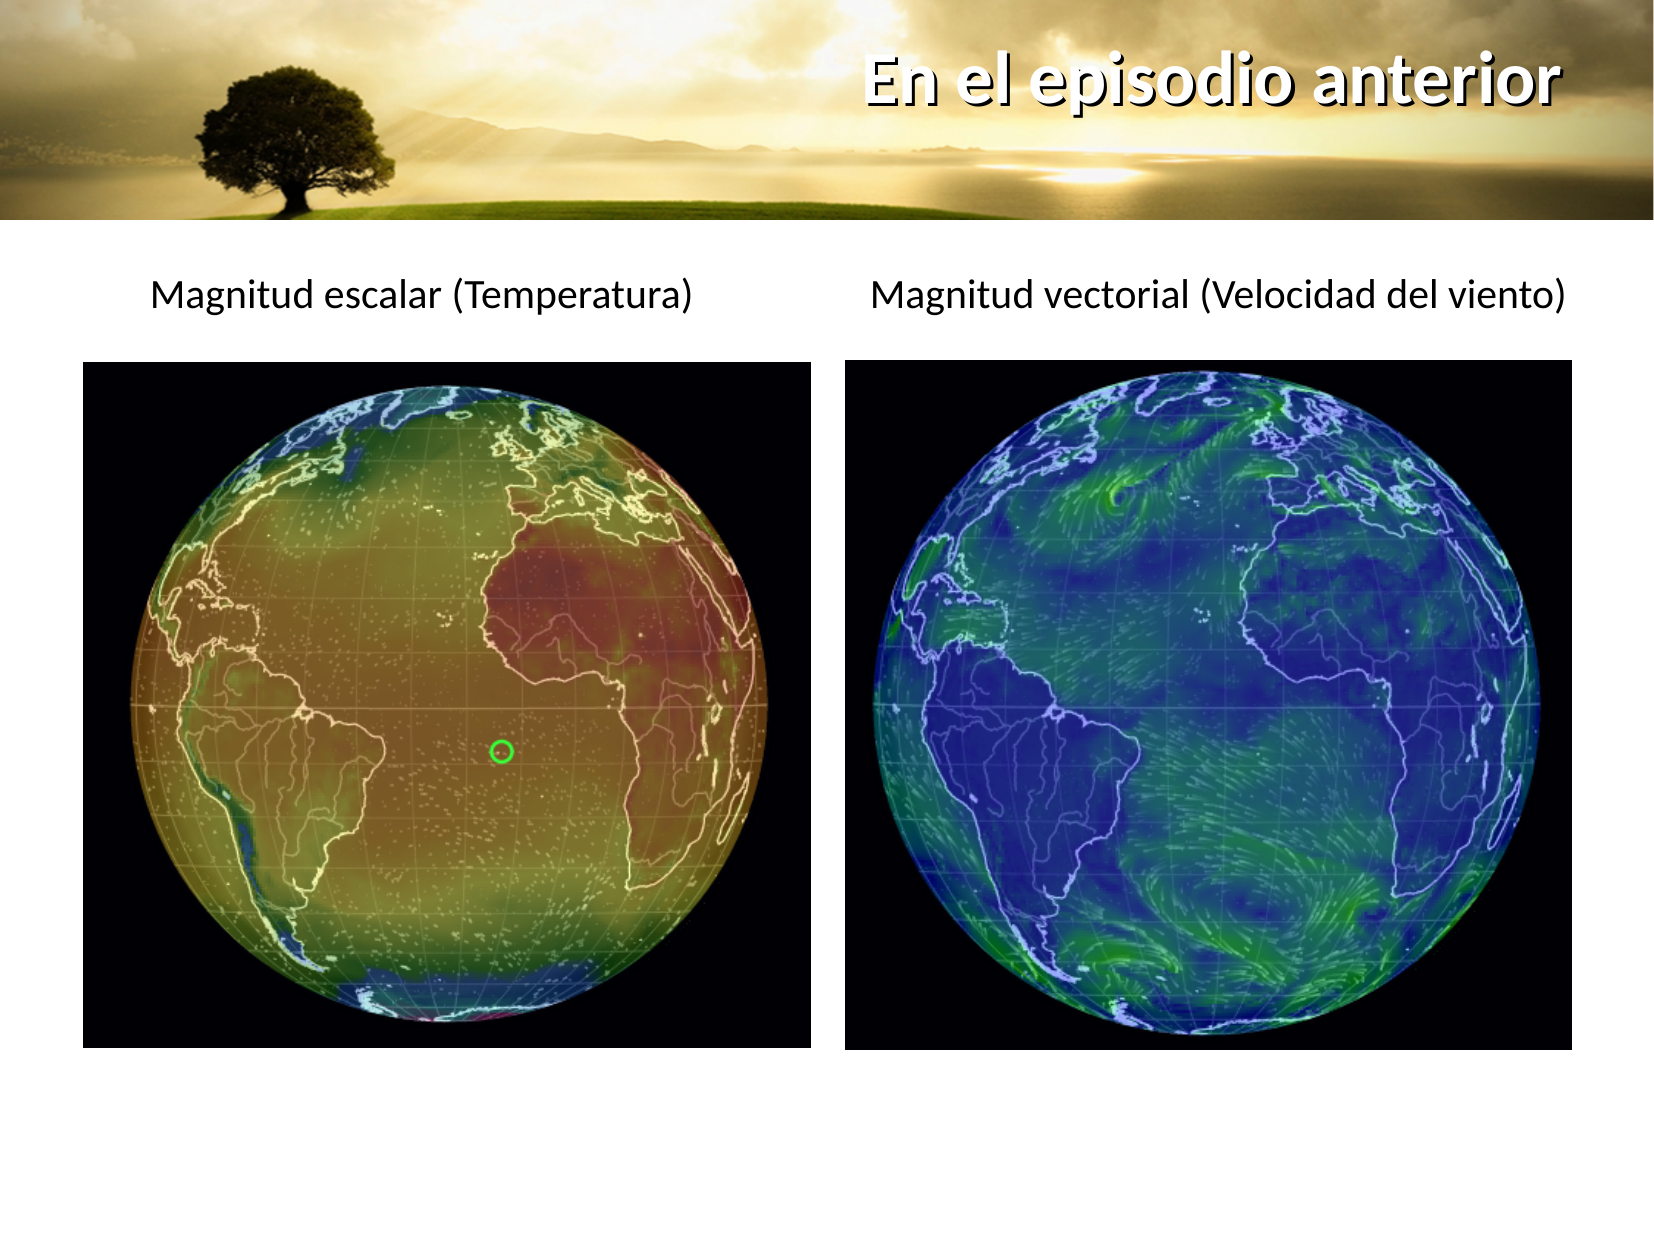

# En el episodio anterior
Magnitud vectorial (Velocidad del viento)
Magnitud escalar (Temperatura)